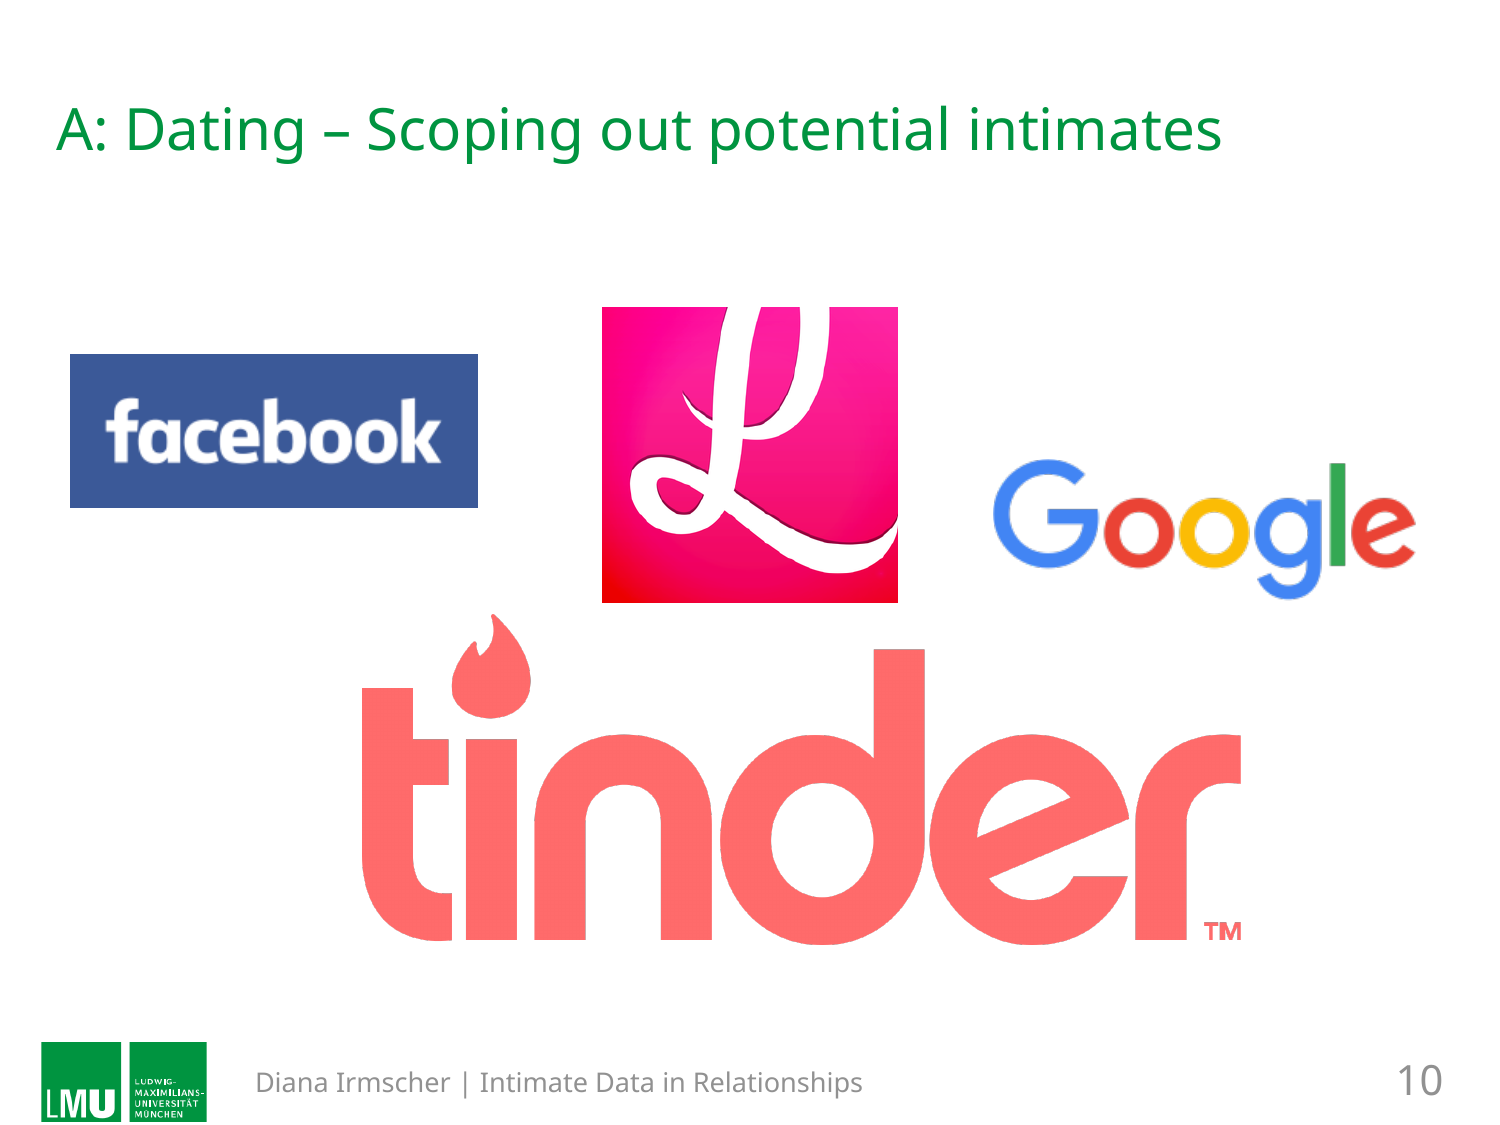

# A: Dating – Scoping out potential intimates
Diana Irmscher | Intimate Data in Relationships